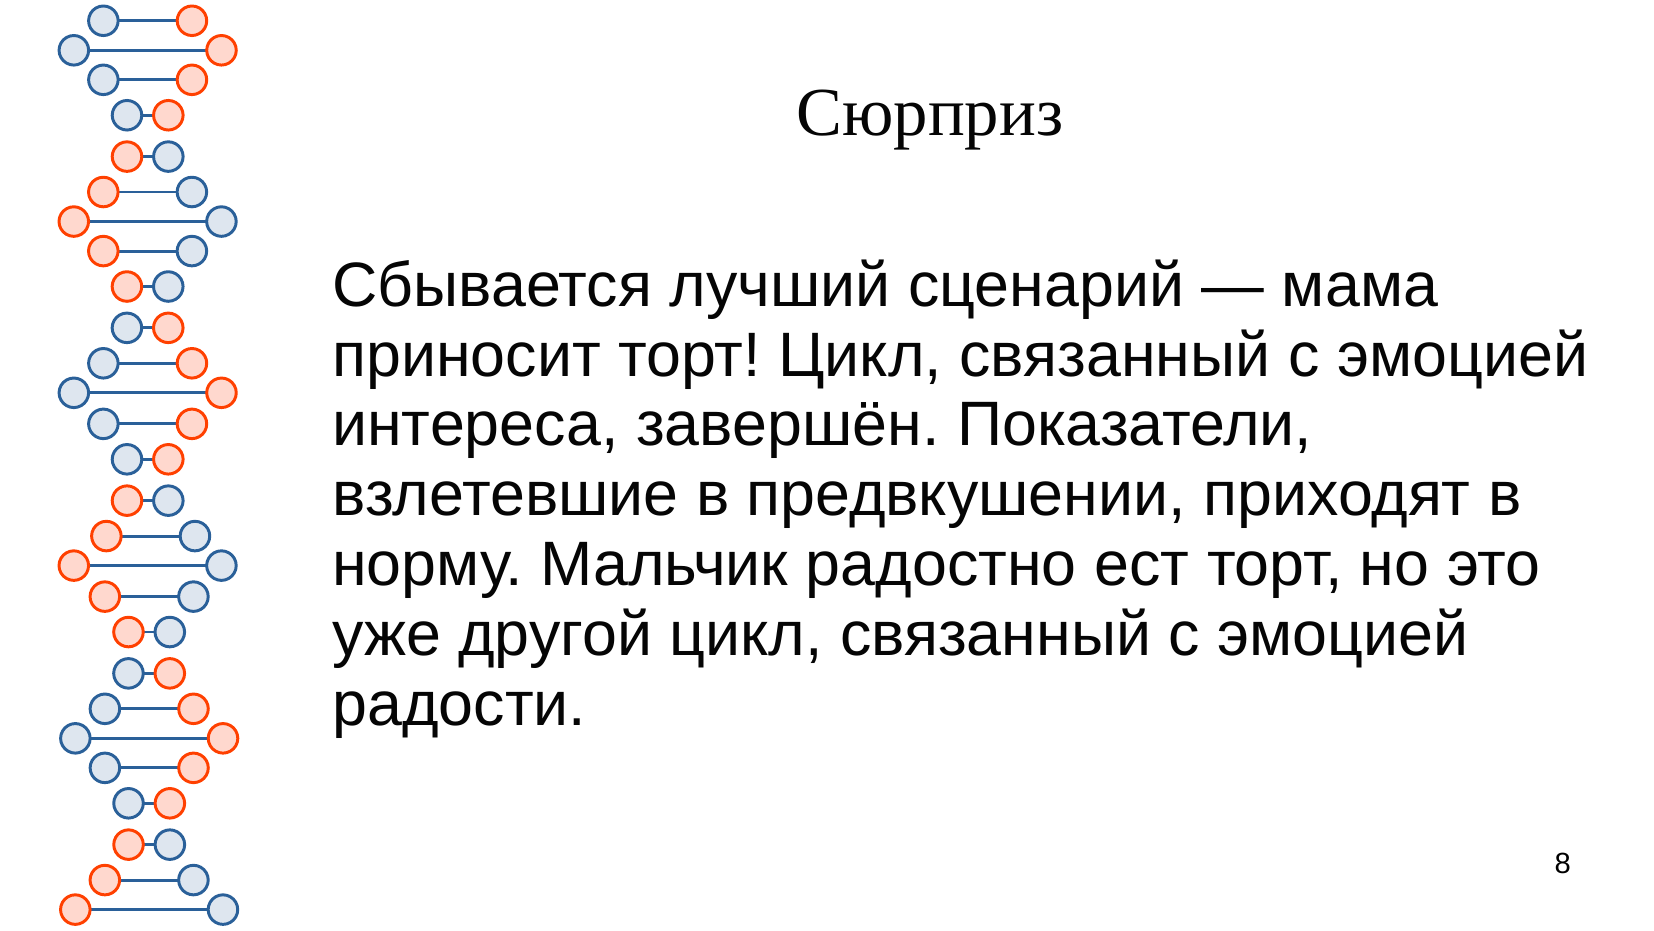

# Сюрприз
Сбывается лучший сценарий — мама приносит торт! Цикл, связанный с эмоцией интереса, завершён. Показатели, взлетевшие в предвкушении, приходят в норму. Мальчик радостно ест торт, но это уже другой цикл, связанный с эмоцией радости.
8